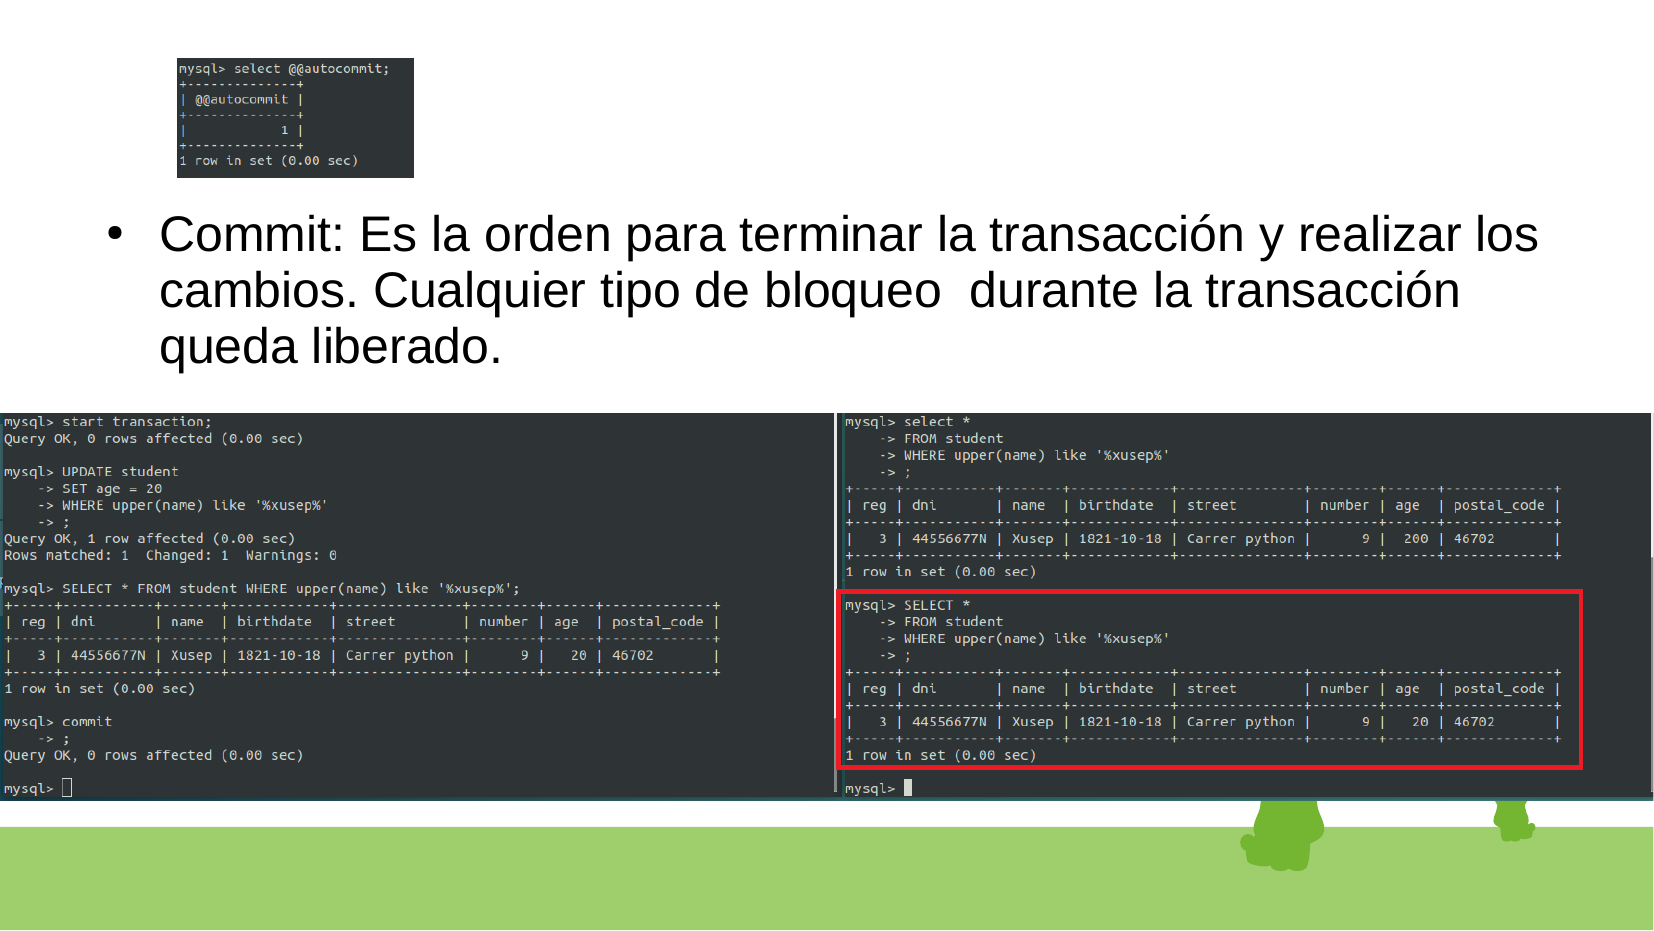

# Commit: Es la orden para terminar la transacción y realizar los cambios. Cualquier tipo de bloqueo durante la transacción queda liberado.